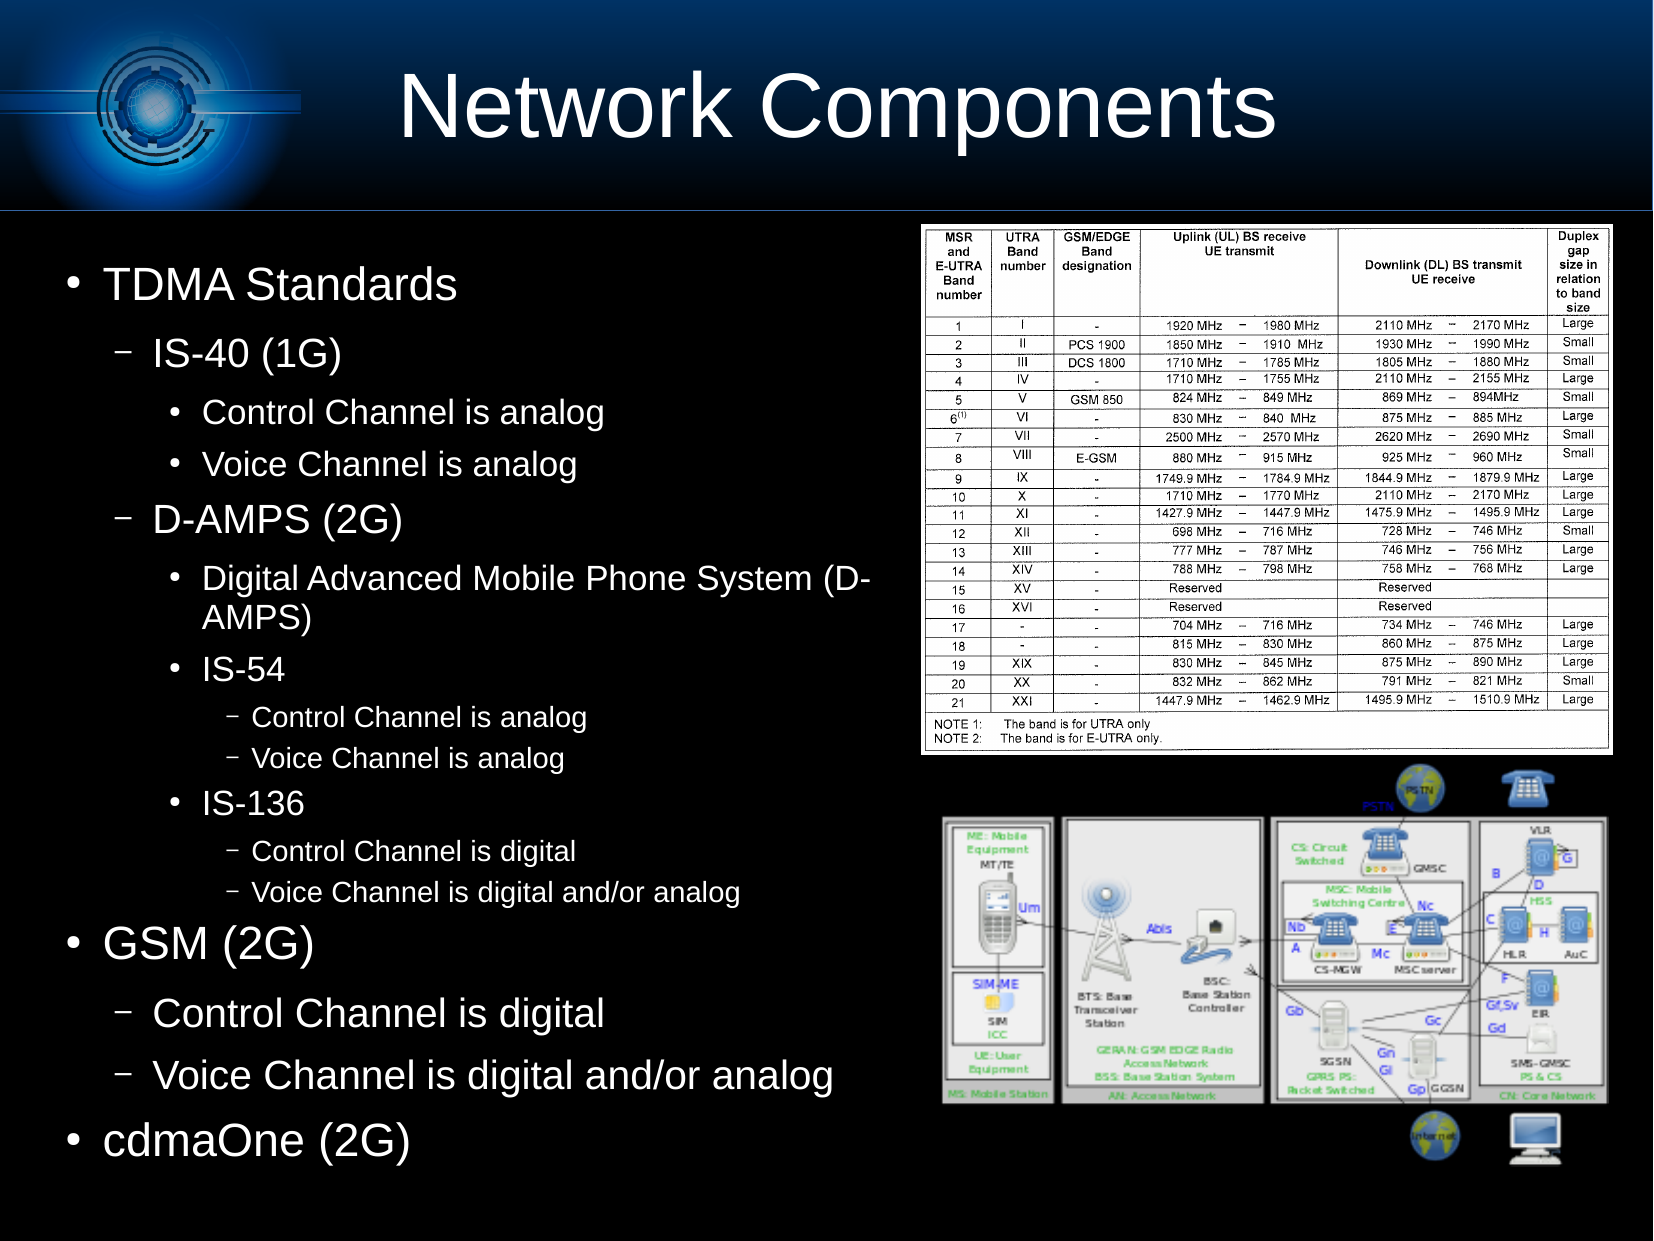

# Network Components
TDMA Standards
IS-40 (1G)
Control Channel is analog
Voice Channel is analog
D-AMPS (2G)
Digital Advanced Mobile Phone System (D-AMPS)
IS-54
Control Channel is analog
Voice Channel is analog
IS-136
Control Channel is digital
Voice Channel is digital and/or analog
GSM (2G)
Control Channel is digital
Voice Channel is digital and/or analog
cdmaOne (2G)